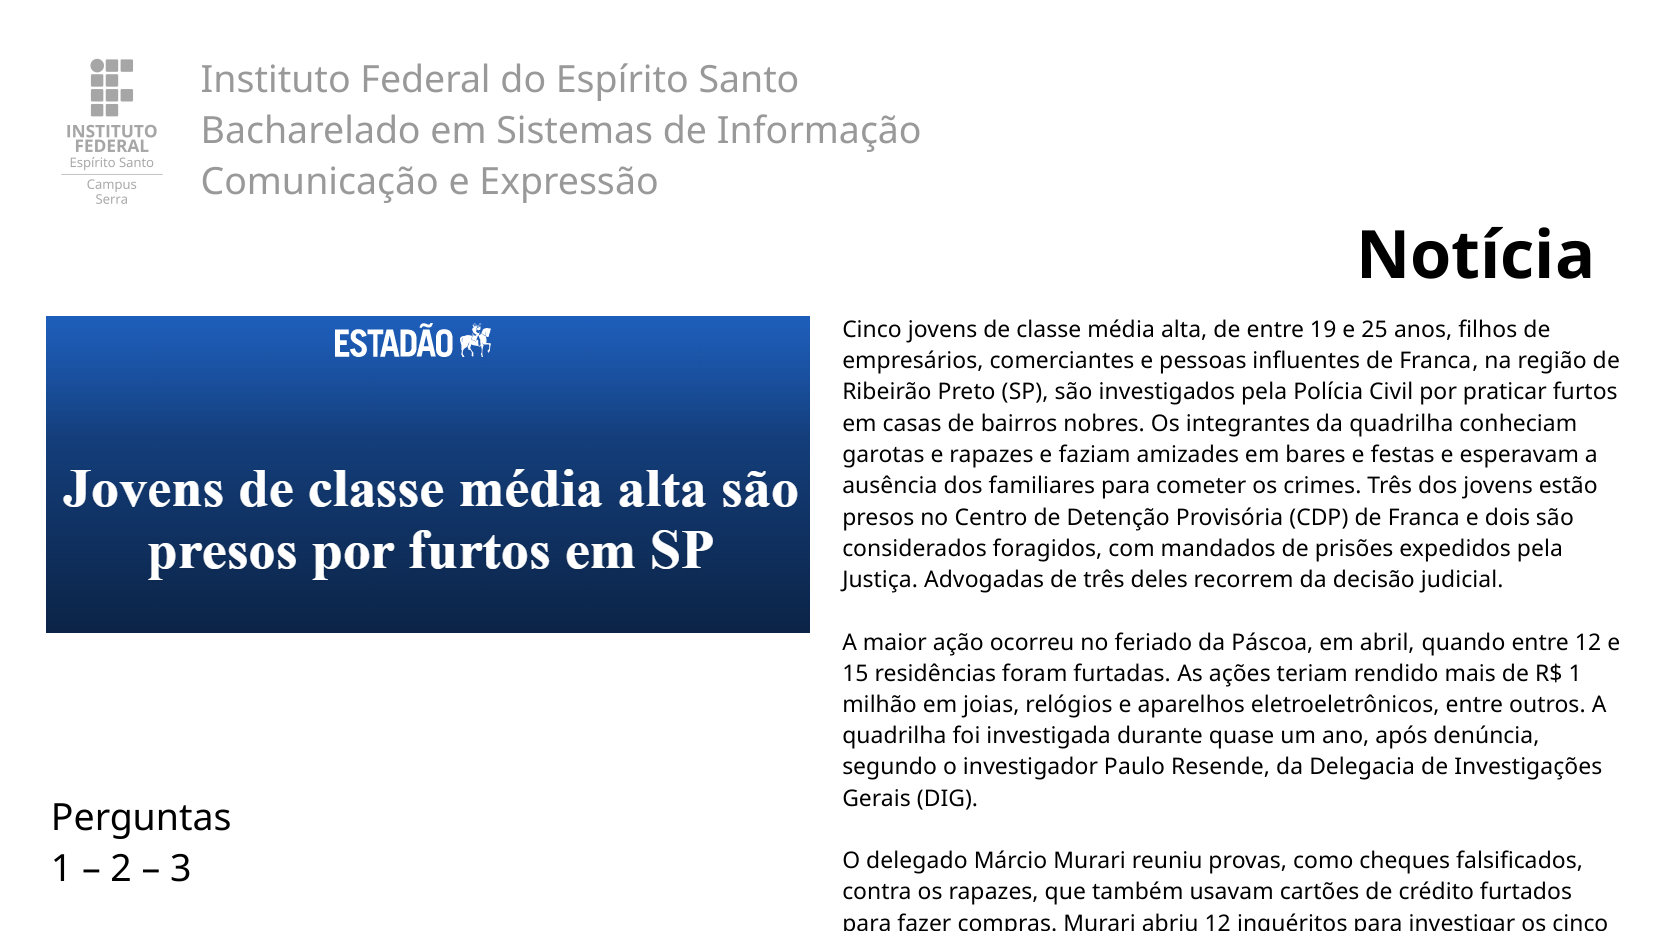

# Instituto Federal do Espírito Santo Bacharelado em Sistemas de Informação Comunicação e Expressão
Notícia
Cinco jovens de classe média alta, de entre 19 e 25 anos, filhos de empresários, comerciantes e pessoas influentes de Franca, na região de Ribeirão Preto (SP), são investigados pela Polícia Civil por praticar furtos em casas de bairros nobres. Os integrantes da quadrilha conheciam garotas e rapazes e faziam amizades em bares e festas e esperavam a ausência dos familiares para cometer os crimes. Três dos jovens estão presos no Centro de Detenção Provisória (CDP) de Franca e dois são considerados foragidos, com mandados de prisões expedidos pela Justiça. Advogadas de três deles recorrem da decisão judicial.
A maior ação ocorreu no feriado da Páscoa, em abril, quando entre 12 e 15 residências foram furtadas. As ações teriam rendido mais de R$ 1 milhão em joias, relógios e aparelhos eletroeletrônicos, entre outros. A quadrilha foi investigada durante quase um ano, após denúncia, segundo o investigador Paulo Resende, da Delegacia de Investigações Gerais (DIG).
O delegado Márcio Murari reuniu provas, como cheques falsificados, contra os rapazes, que também usavam cartões de crédito furtados para fazer compras. Murari abriu 12 inquéritos para investigar os cinco suspeitos. A quadrilha, que usava os contatos e informações pessoais para planejar os crimes, também é suspeita de tráfico de drogas. Leonardo Engler Pugliesi, de 19 anos, foi preso em sua residência há duas semanas. Ele seria, segundo a polícia, o responsável por um apartamento alugado em bairro universitário onde eram guardados os produtos furtados.
Perguntas
1 – 2 – 3